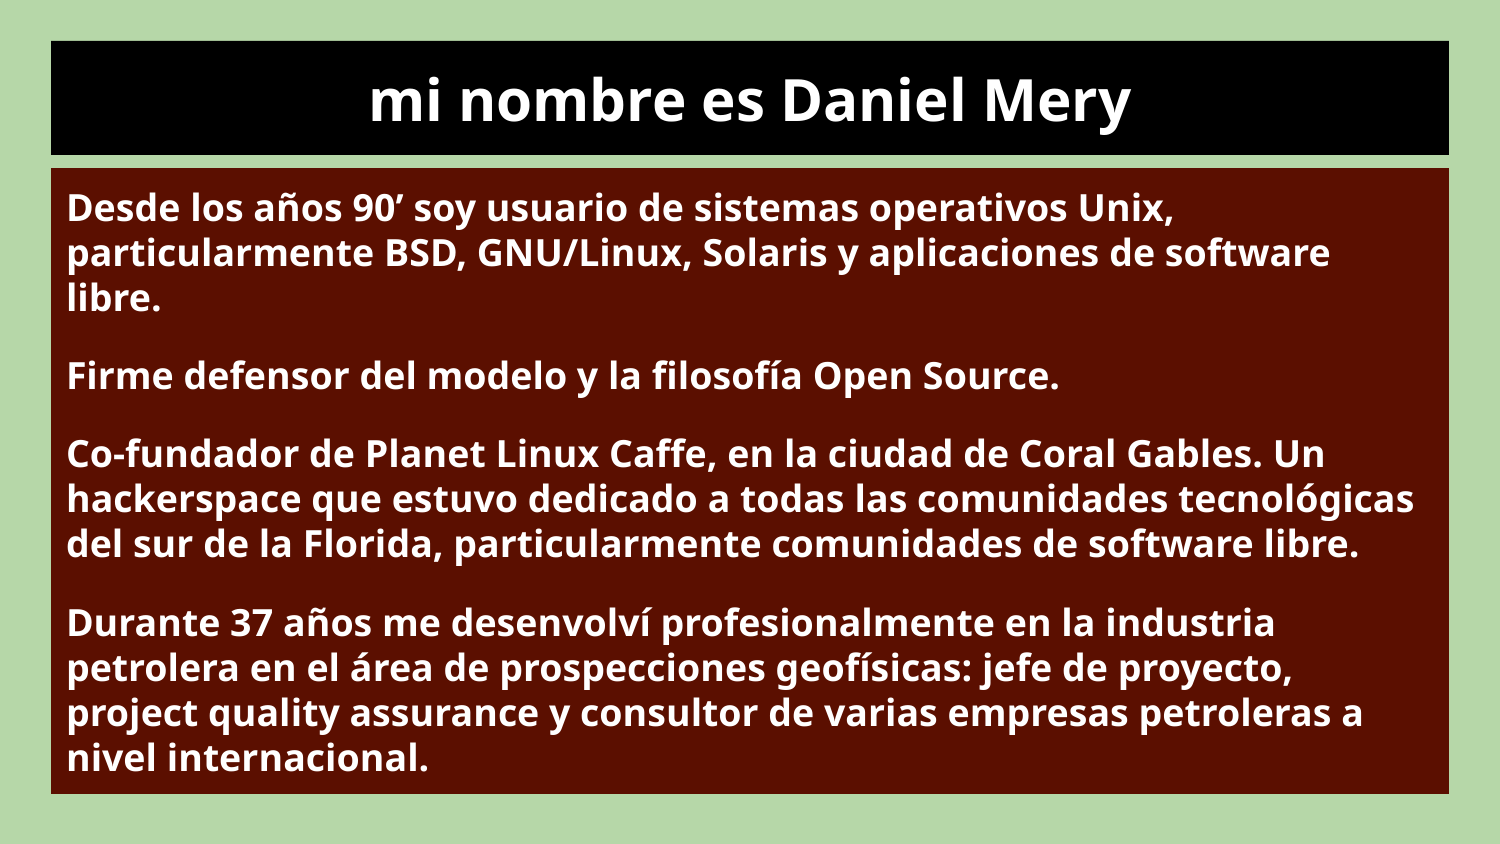

# mi nombre es Daniel Mery
Desde los años 90’ soy usuario de sistemas operativos Unix, particularmente BSD, GNU/Linux, Solaris y aplicaciones de software libre.
Firme defensor del modelo y la filosofía Open Source.
Co-fundador de Planet Linux Caffe, en la ciudad de Coral Gables. Un hackerspace que estuvo dedicado a todas las comunidades tecnológicas del sur de la Florida, particularmente comunidades de software libre.
Durante 37 años me desenvolví profesionalmente en la industria petrolera en el área de prospecciones geofísicas: jefe de proyecto, project quality assurance y consultor de varias empresas petroleras a nivel internacional.